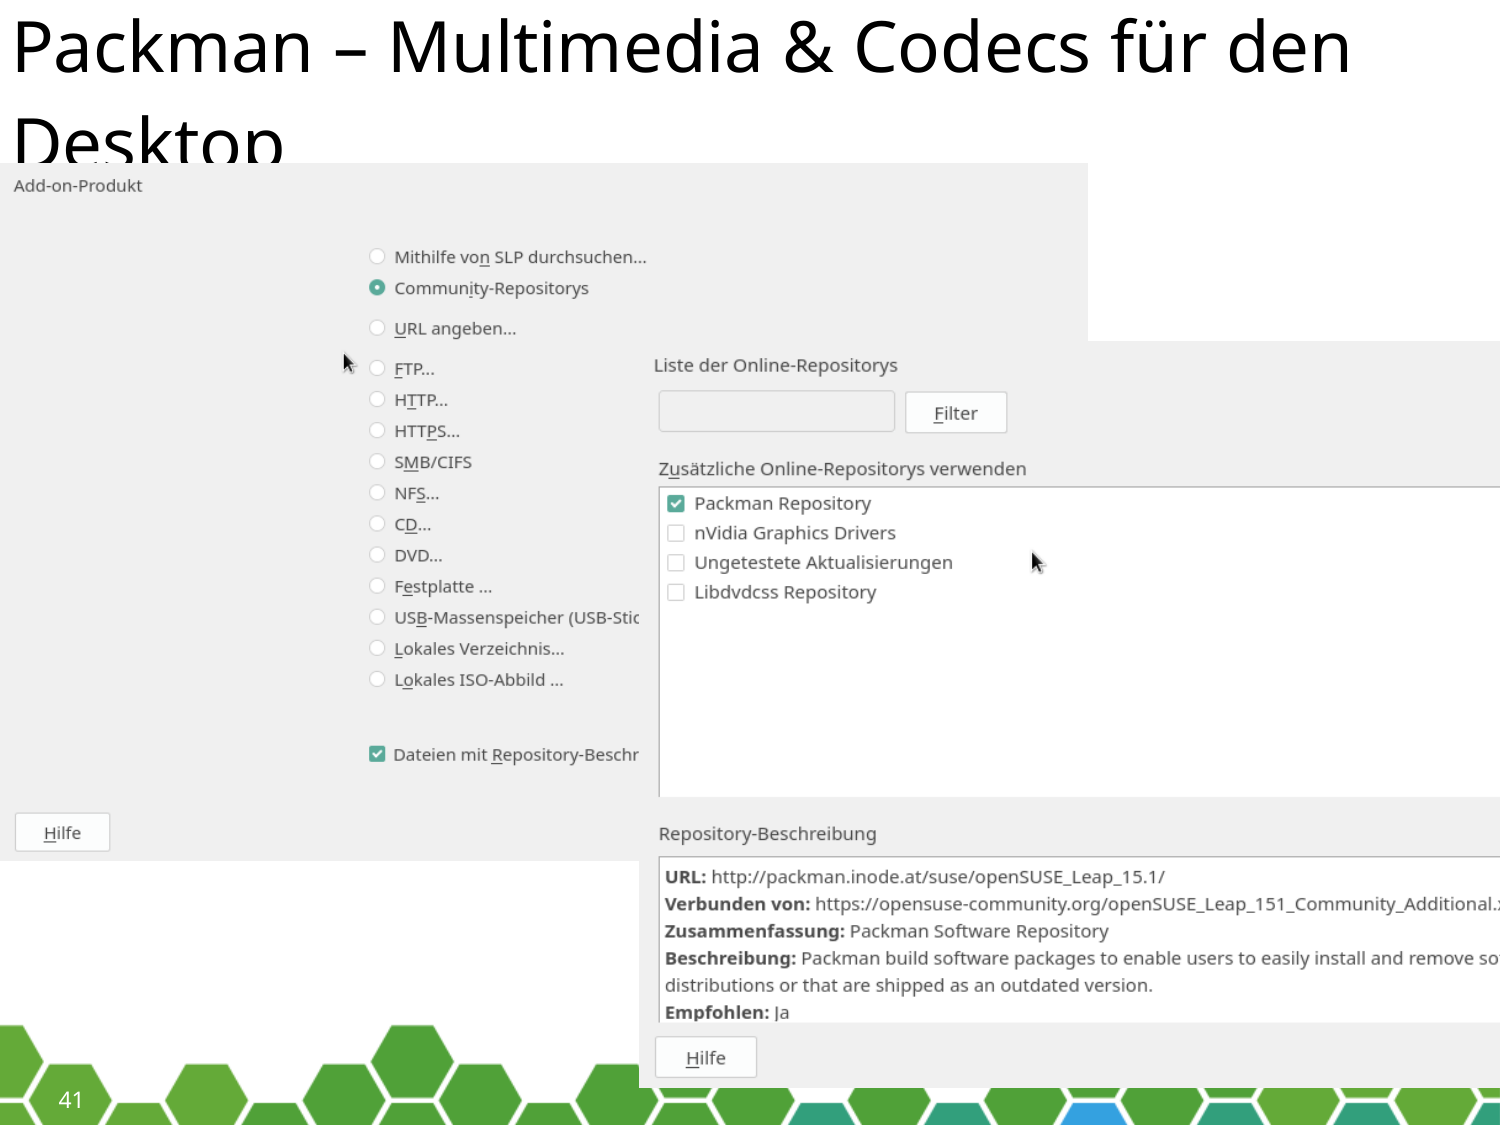

# Packman – Multimedia & Codecs für den Desktop